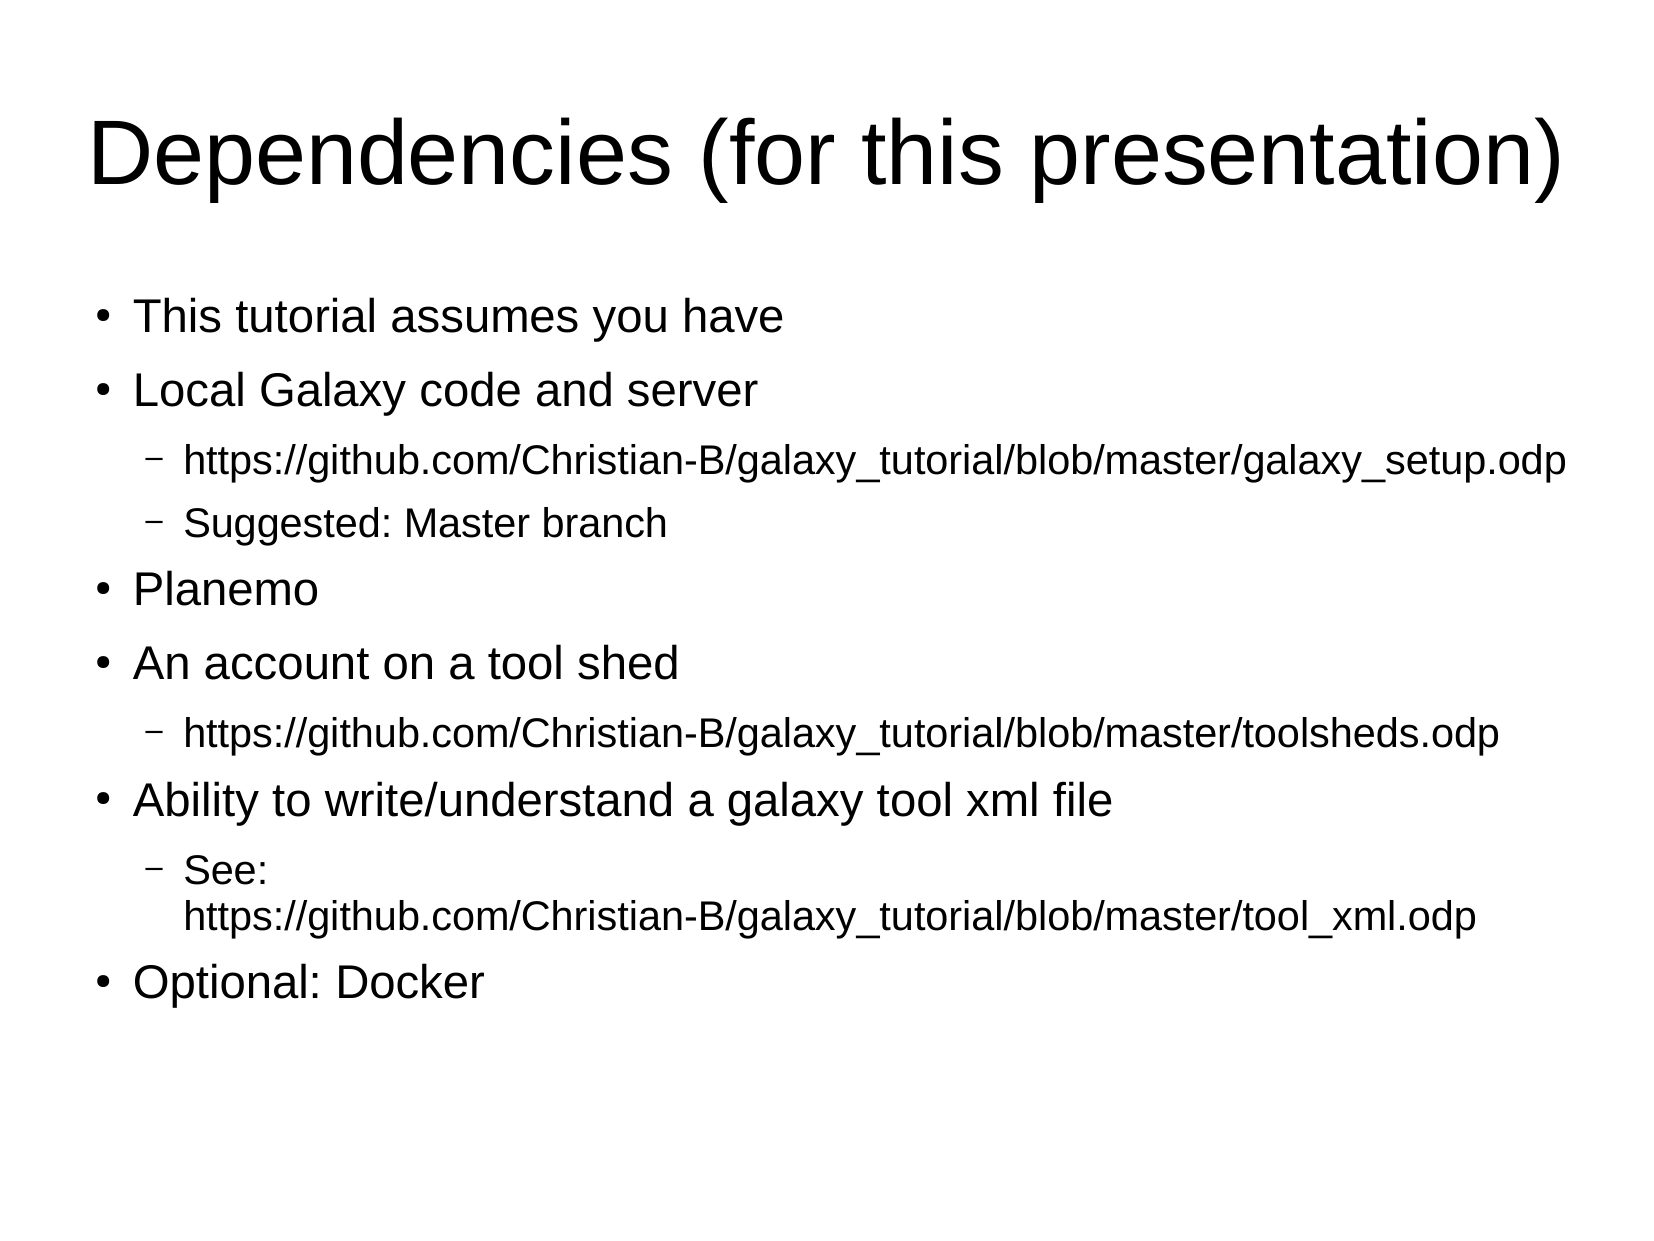

# Dependencies (for this presentation)
This tutorial assumes you have
Local Galaxy code and server
https://github.com/Christian-B/galaxy_tutorial/blob/master/galaxy_setup.odp
Suggested: Master branch
Planemo
An account on a tool shed
https://github.com/Christian-B/galaxy_tutorial/blob/master/toolsheds.odp
Ability to write/understand a galaxy tool xml file
See: https://github.com/Christian-B/galaxy_tutorial/blob/master/tool_xml.odp
Optional: Docker